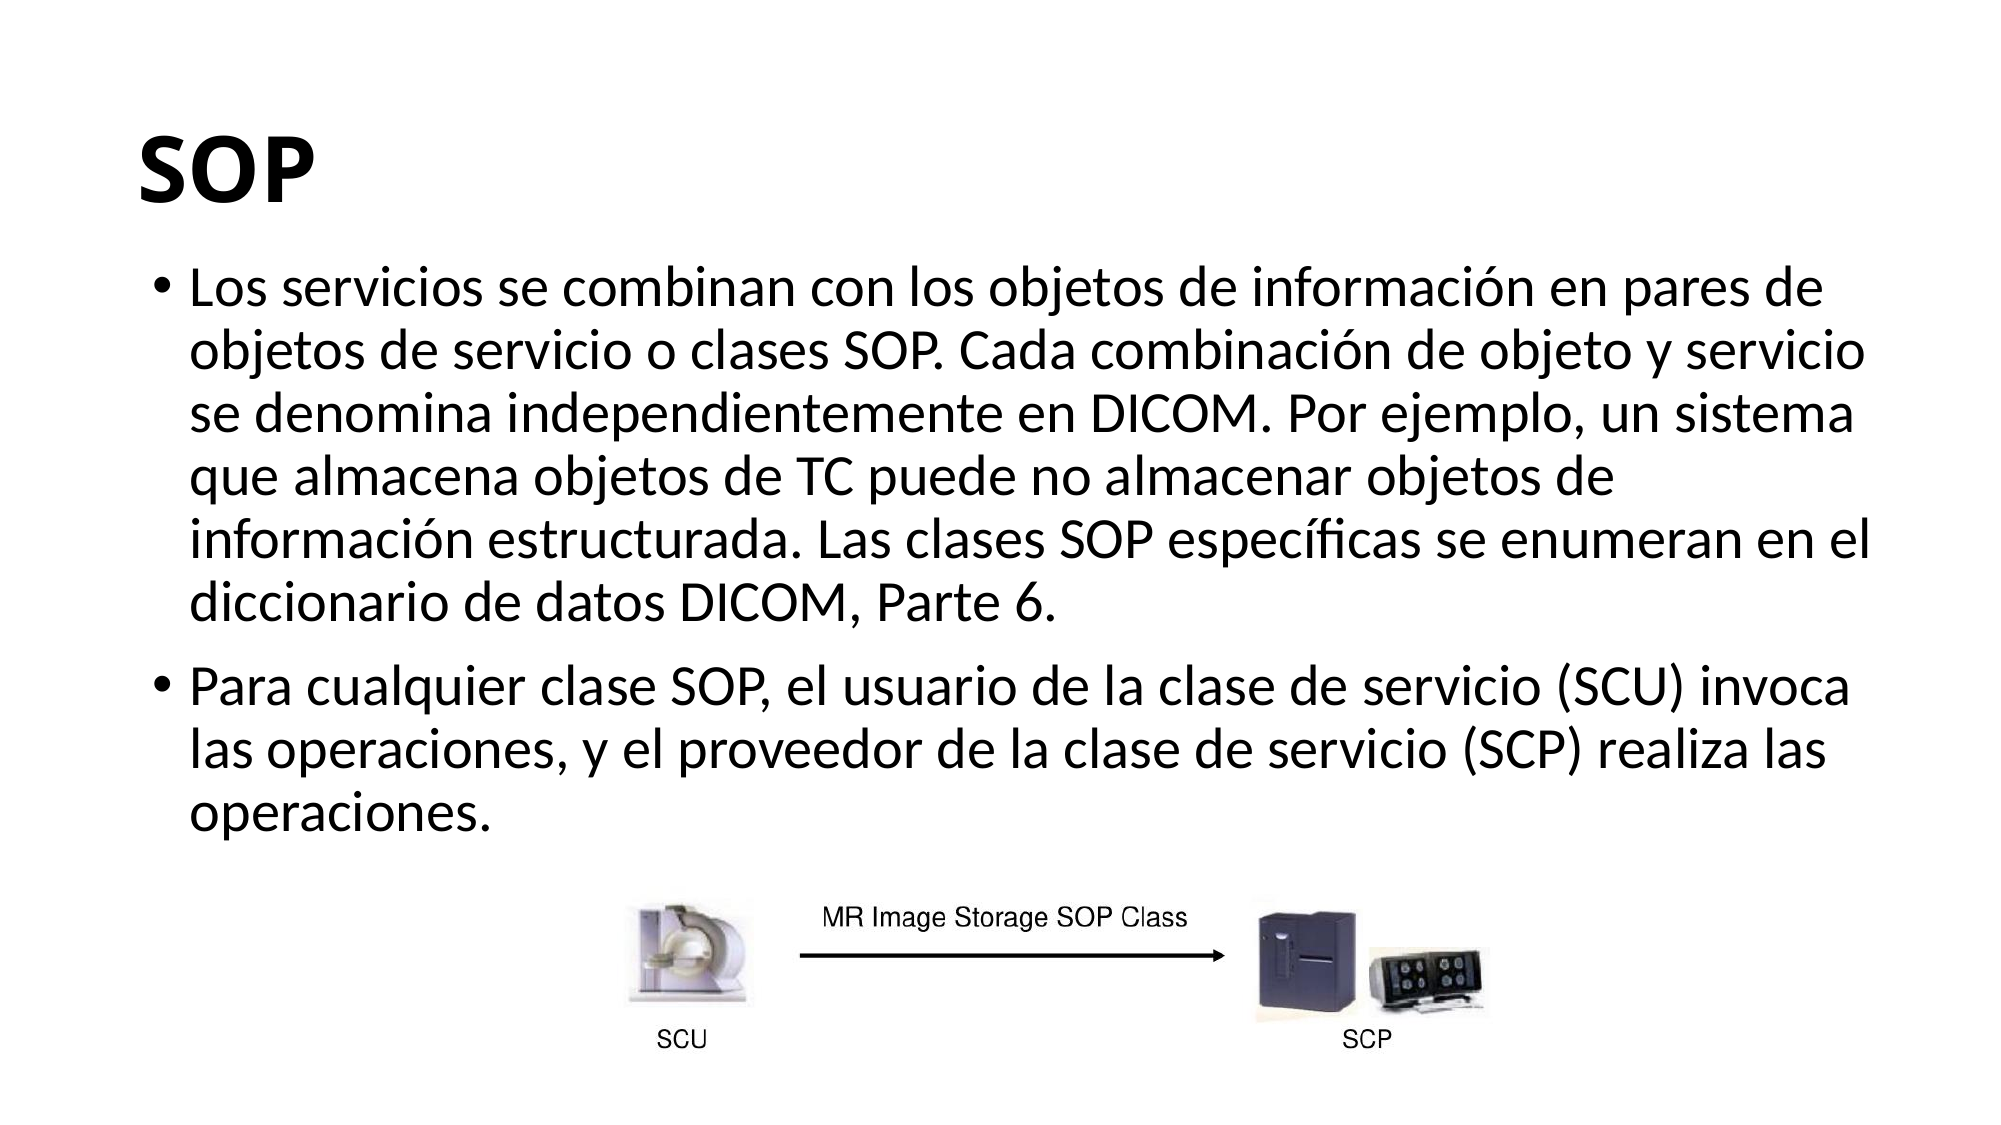

# SOP
Los servicios se combinan con los objetos de información en pares de objetos de servicio o clases SOP. Cada combinación de objeto y servicio se denomina independientemente en DICOM. Por ejemplo, un sistema que almacena objetos de TC puede no almacenar objetos de información estructurada. Las clases SOP específicas se enumeran en el diccionario de datos DICOM, Parte 6.
Para cualquier clase SOP, el usuario de la clase de servicio (SCU) invoca las operaciones, y el proveedor de la clase de servicio (SCP) realiza las operaciones.